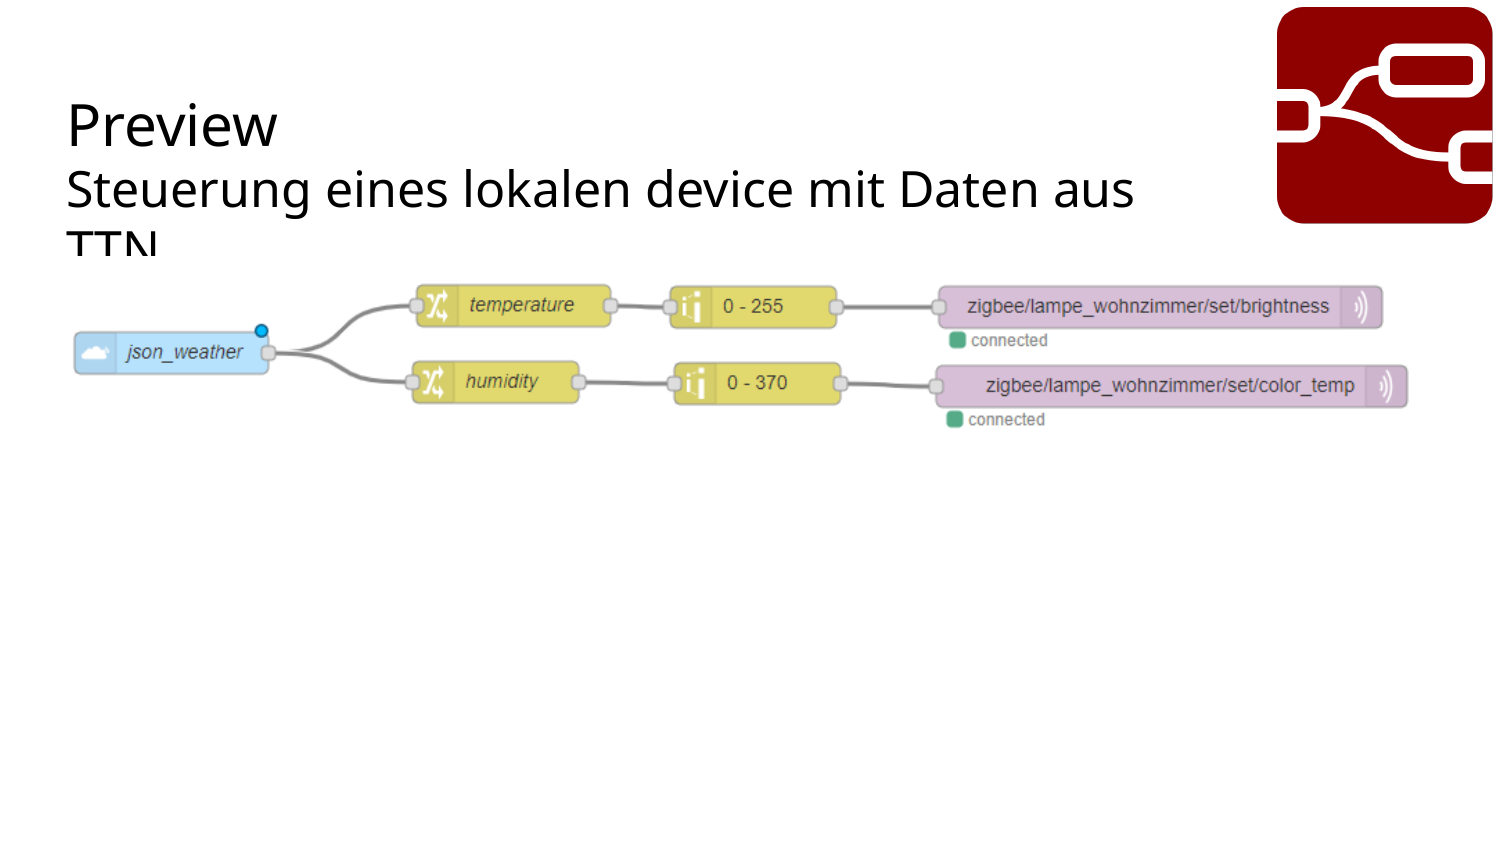

# Preview Steuerung eines lokalen device mit Daten aus TTN